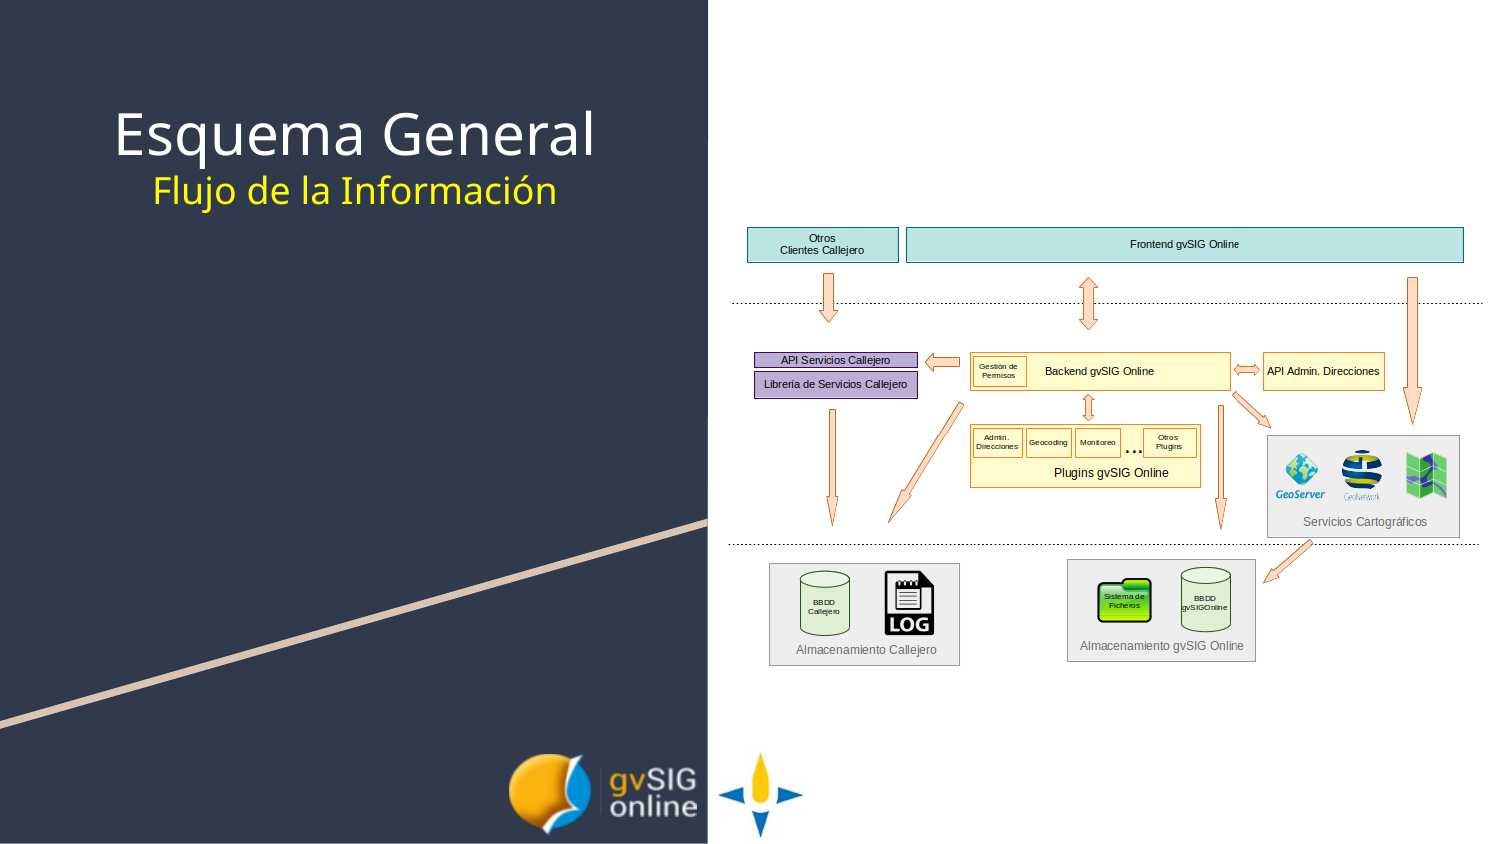

# Esquema General Flujo de la Información